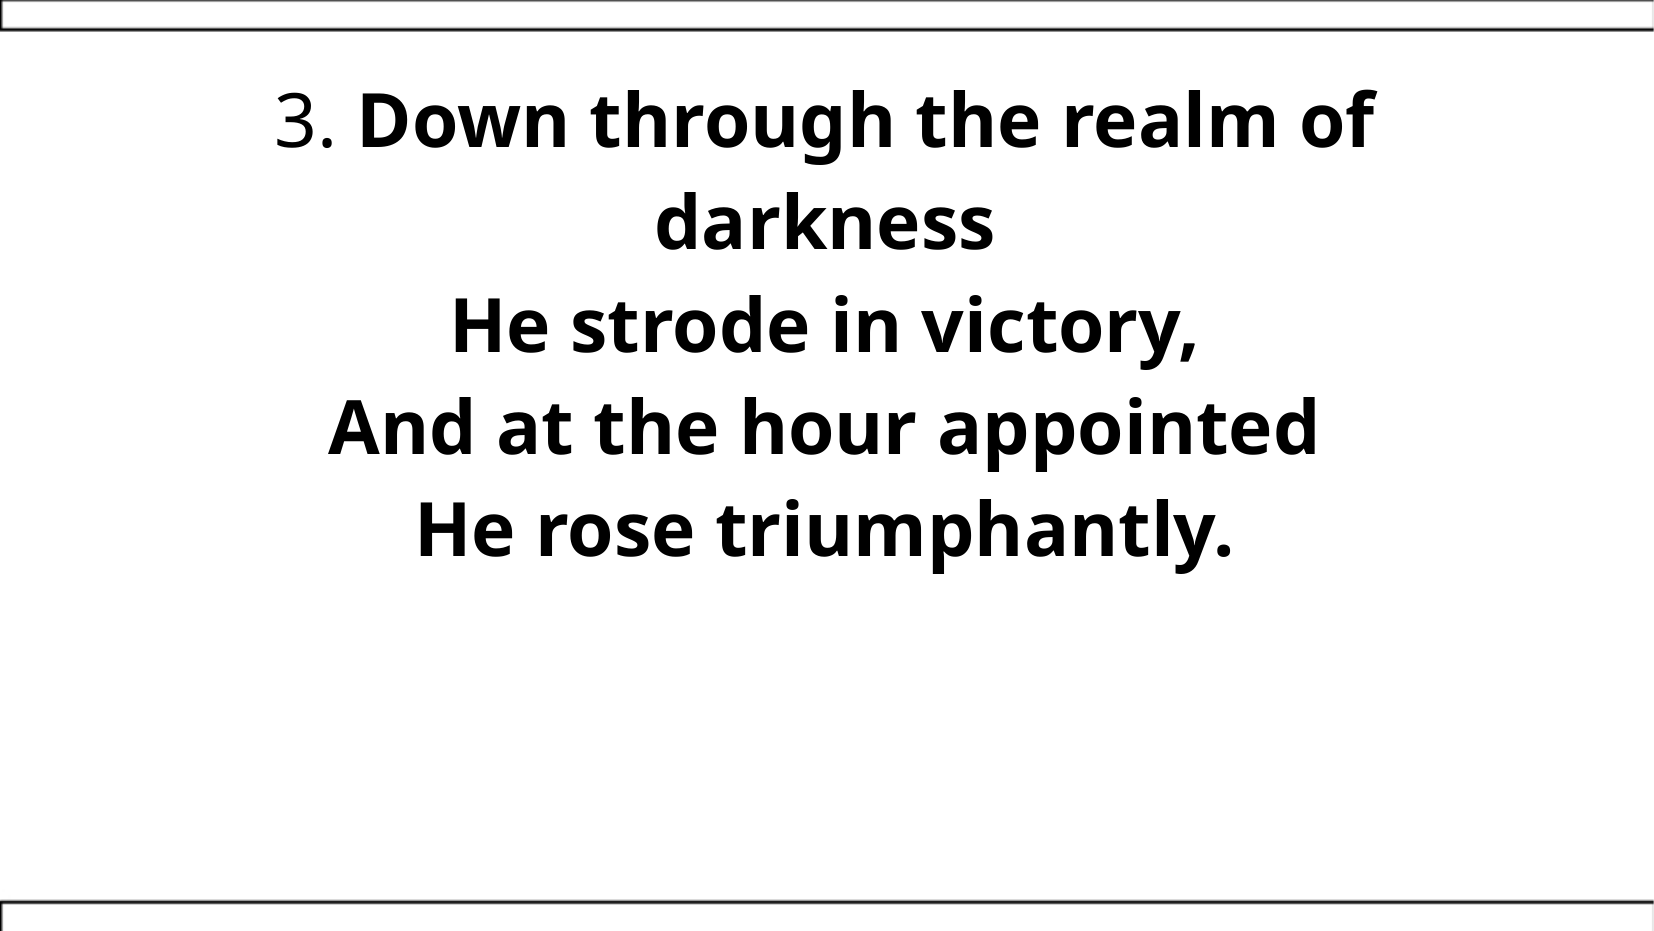

3. Down through the realm of darkness
He strode in victory,
And at the hour appointed
He rose triumphantly.